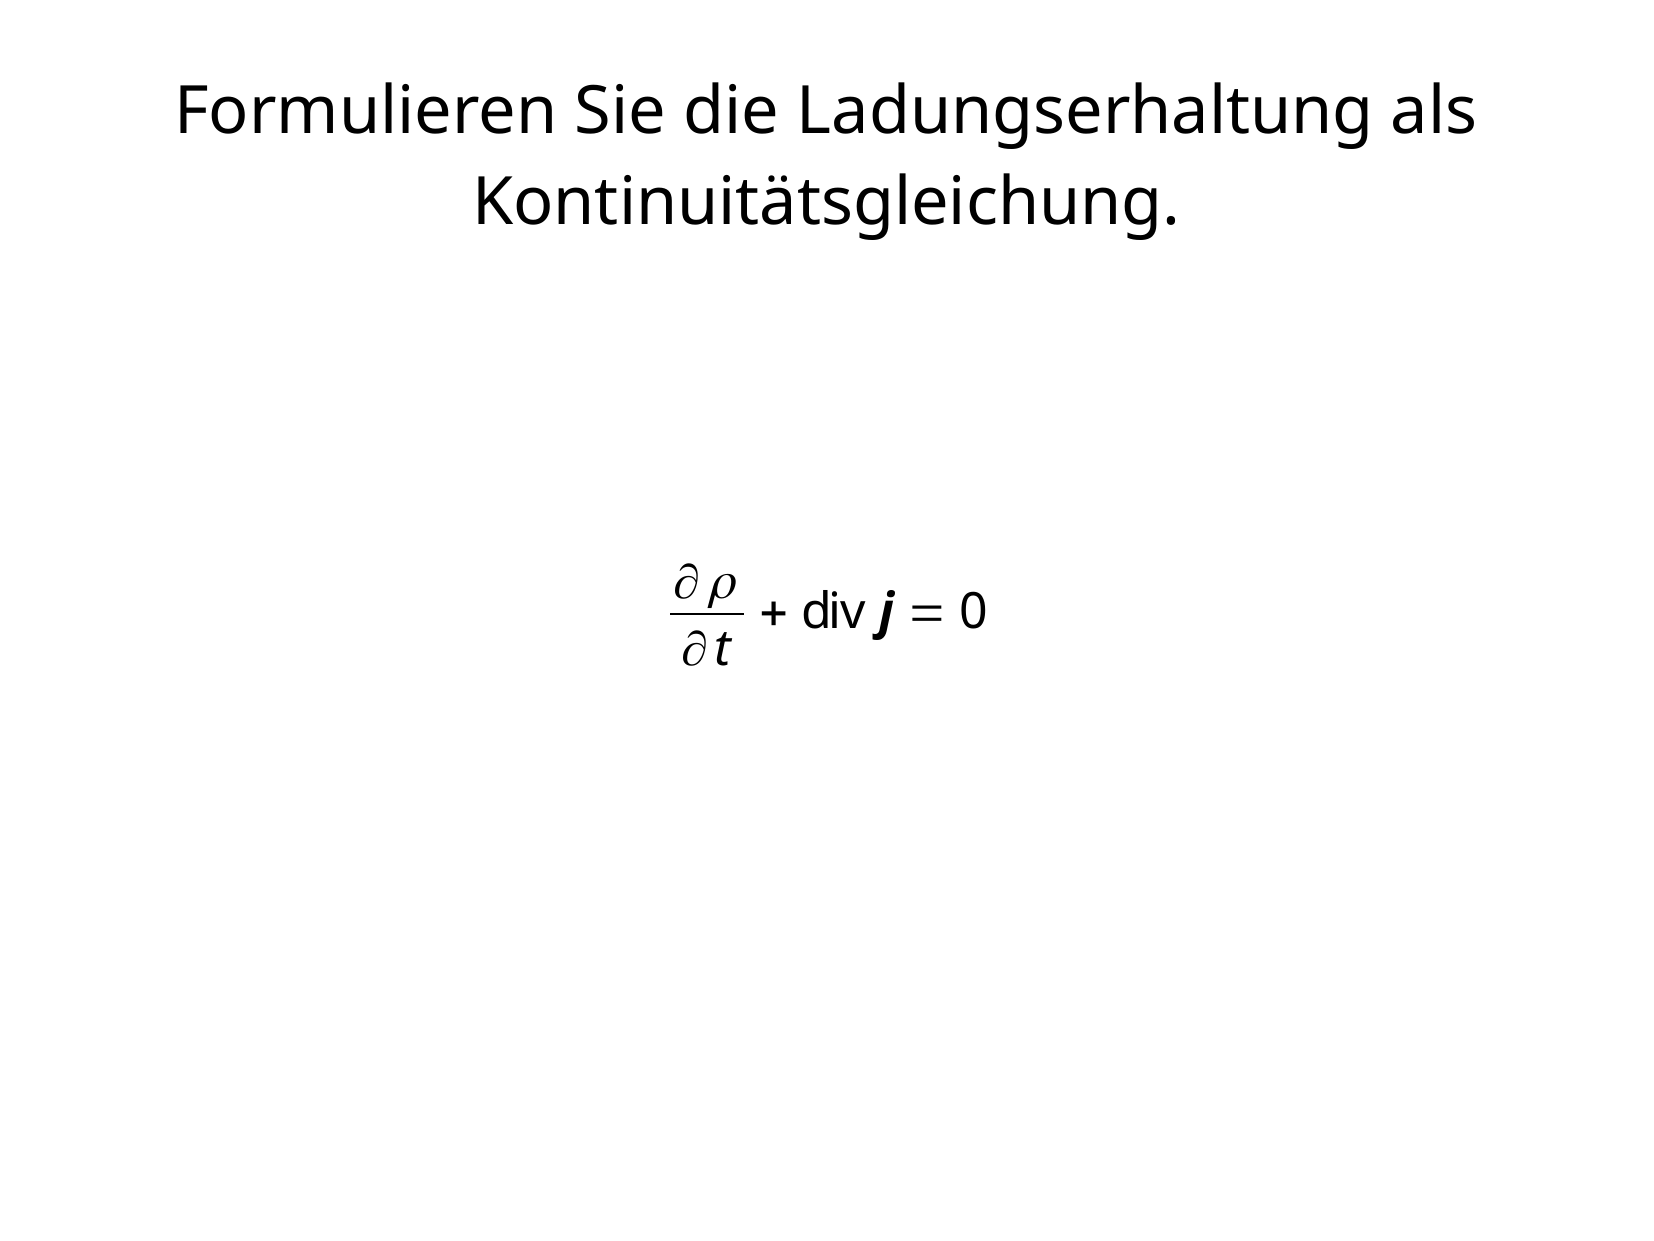

# Formulieren Sie die Ladungserhaltung als Kontinuitätsgleichung.